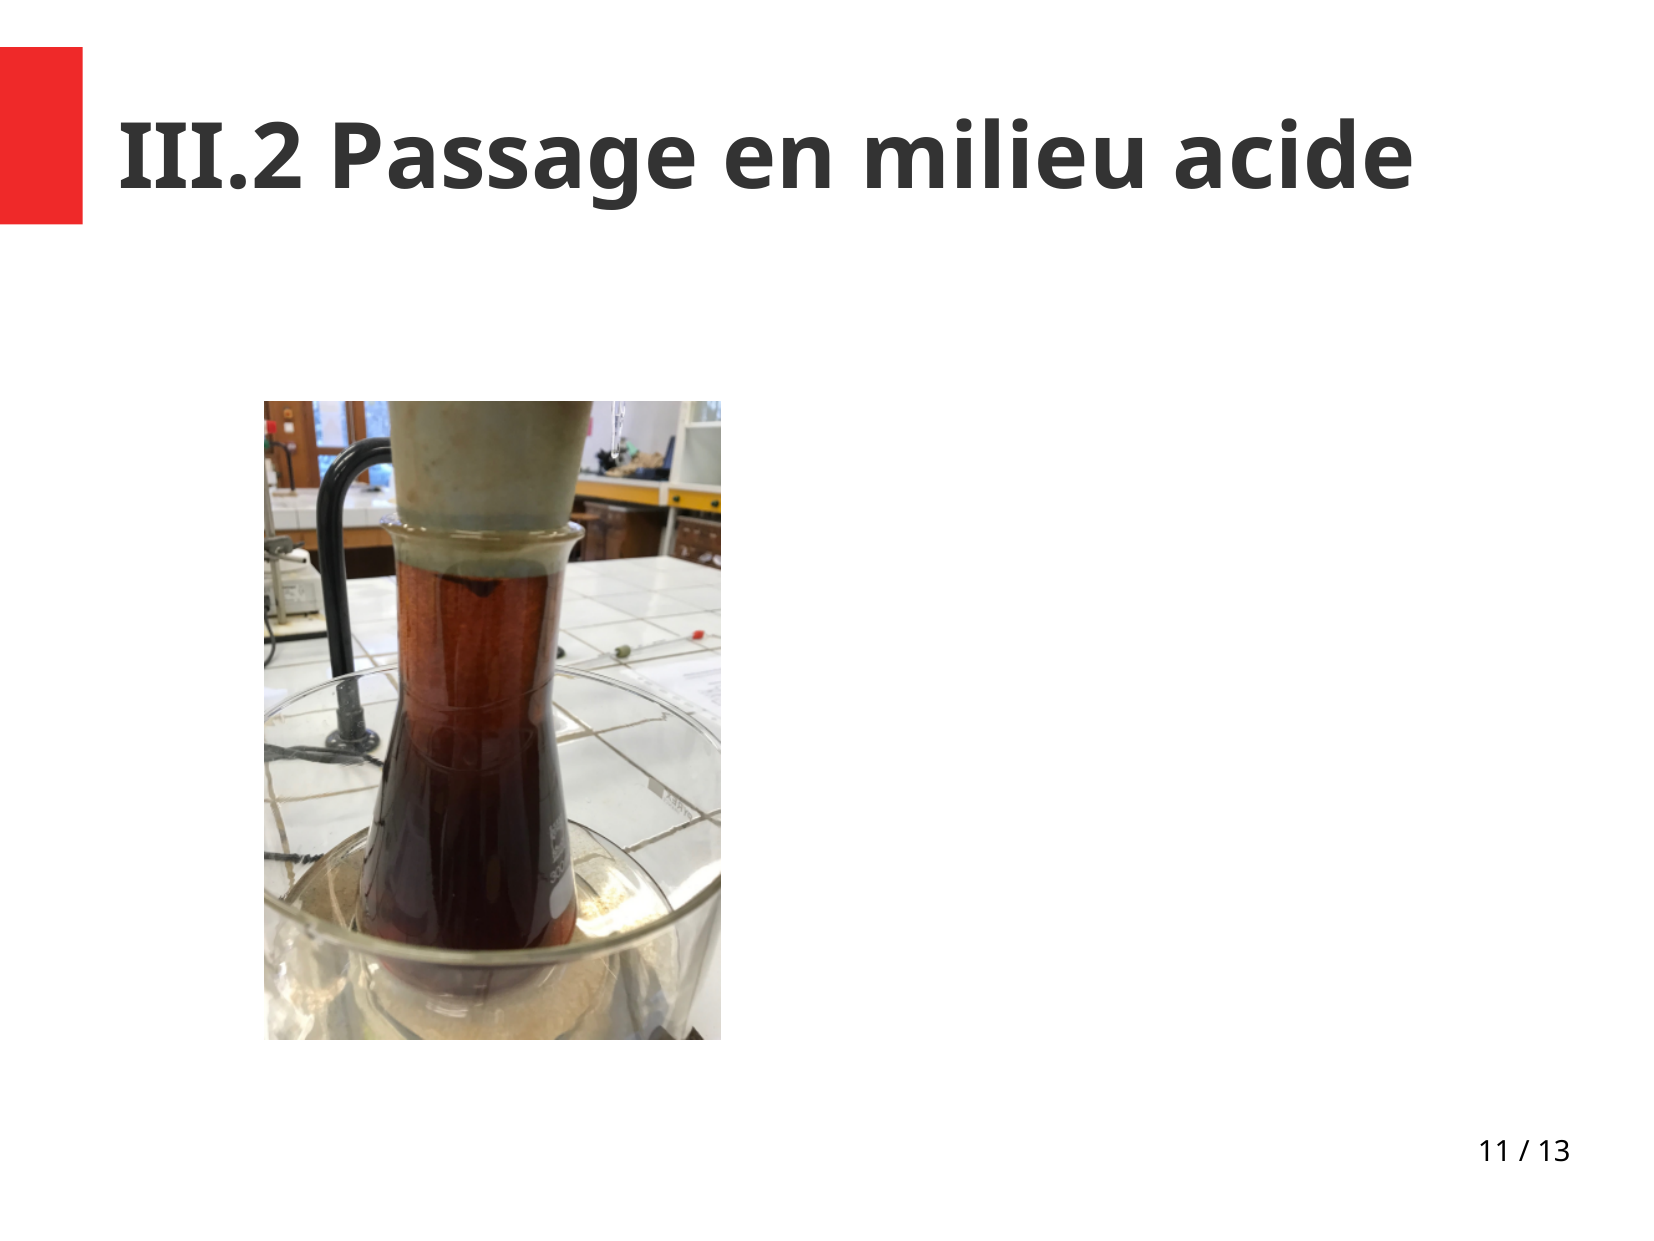

# III.2 Passage en milieu acide
11